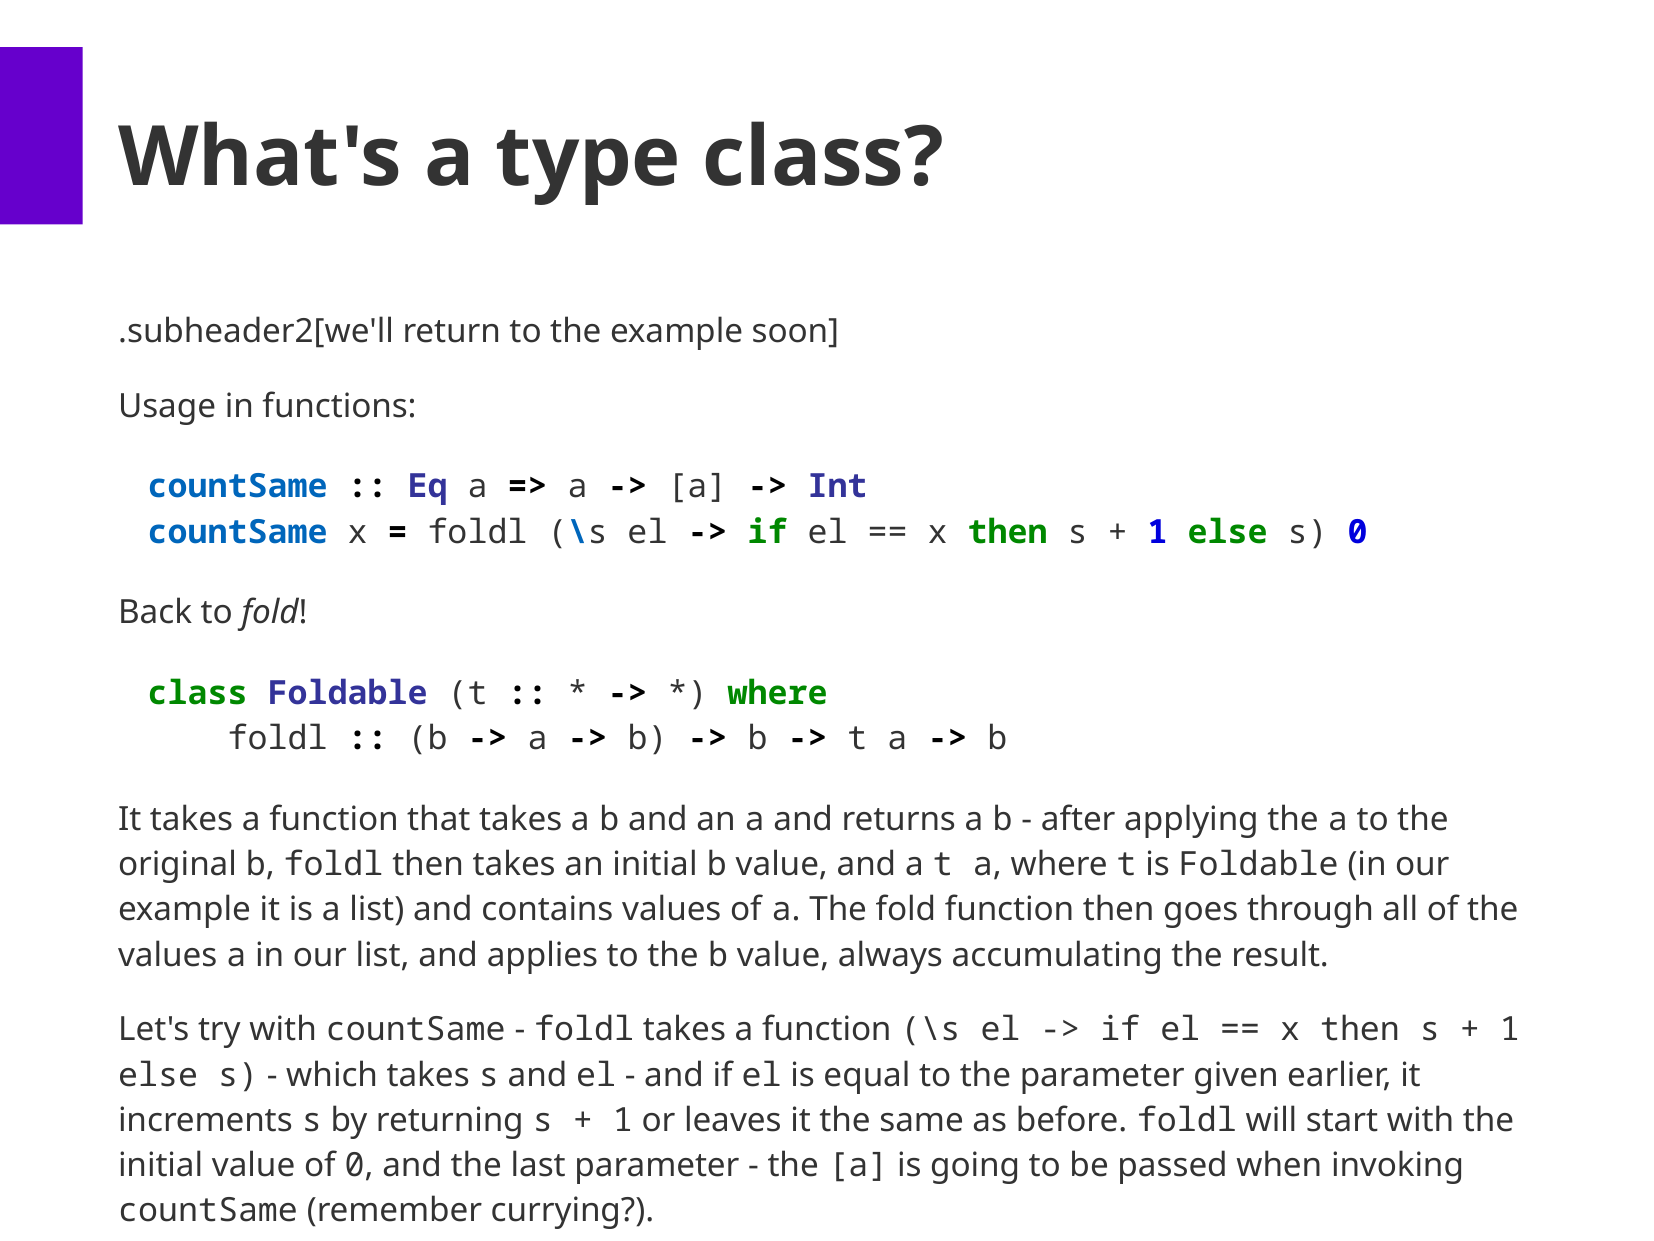

# What's a type class?
.subheader2[we'll return to the example soon]
Usage in functions:
countSame :: Eq a => a -> [a] -> Int
countSame x = foldl (\s el -> if el == x then s + 1 else s) 0
Back to fold!
class Foldable (t :: * -> *) where
 foldl :: (b -> a -> b) -> b -> t a -> b
It takes a function that takes a b and an a and returns a b - after applying the a to the original b, foldl then takes an initial b value, and a t a, where t is Foldable (in our example it is a list) and contains values of a. The fold function then goes through all of the values a in our list, and applies to the b value, always accumulating the result.
Let's try with countSame - foldl takes a function (\s el -> if el == x then s + 1 else s) - which takes s and el - and if el is equal to the parameter given earlier, it increments s by returning s + 1 or leaves it the same as before. foldl will start with the initial value of 0, and the last parameter - the [a] is going to be passed when invoking countSame (remember currying?).